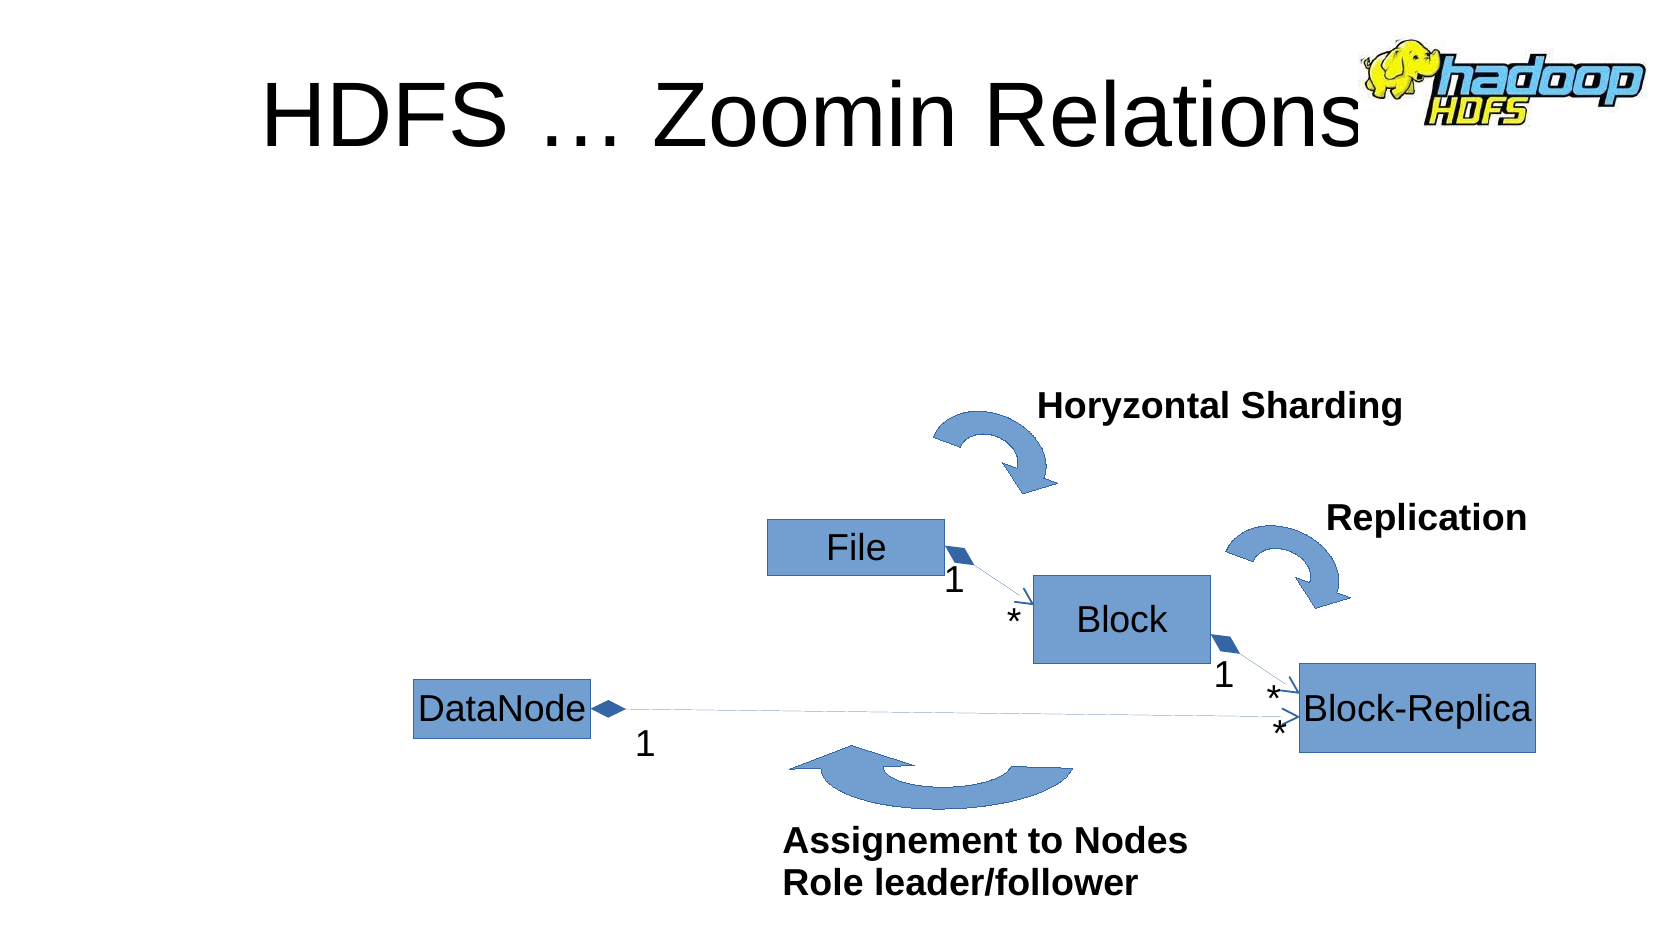

# HDFS … Zoomin Relations
Horyzontal Sharding
Replication
File
1
Block
*
1
Block-Replica
*
DataNode
*
1
Assignement to Nodes
Role leader/follower